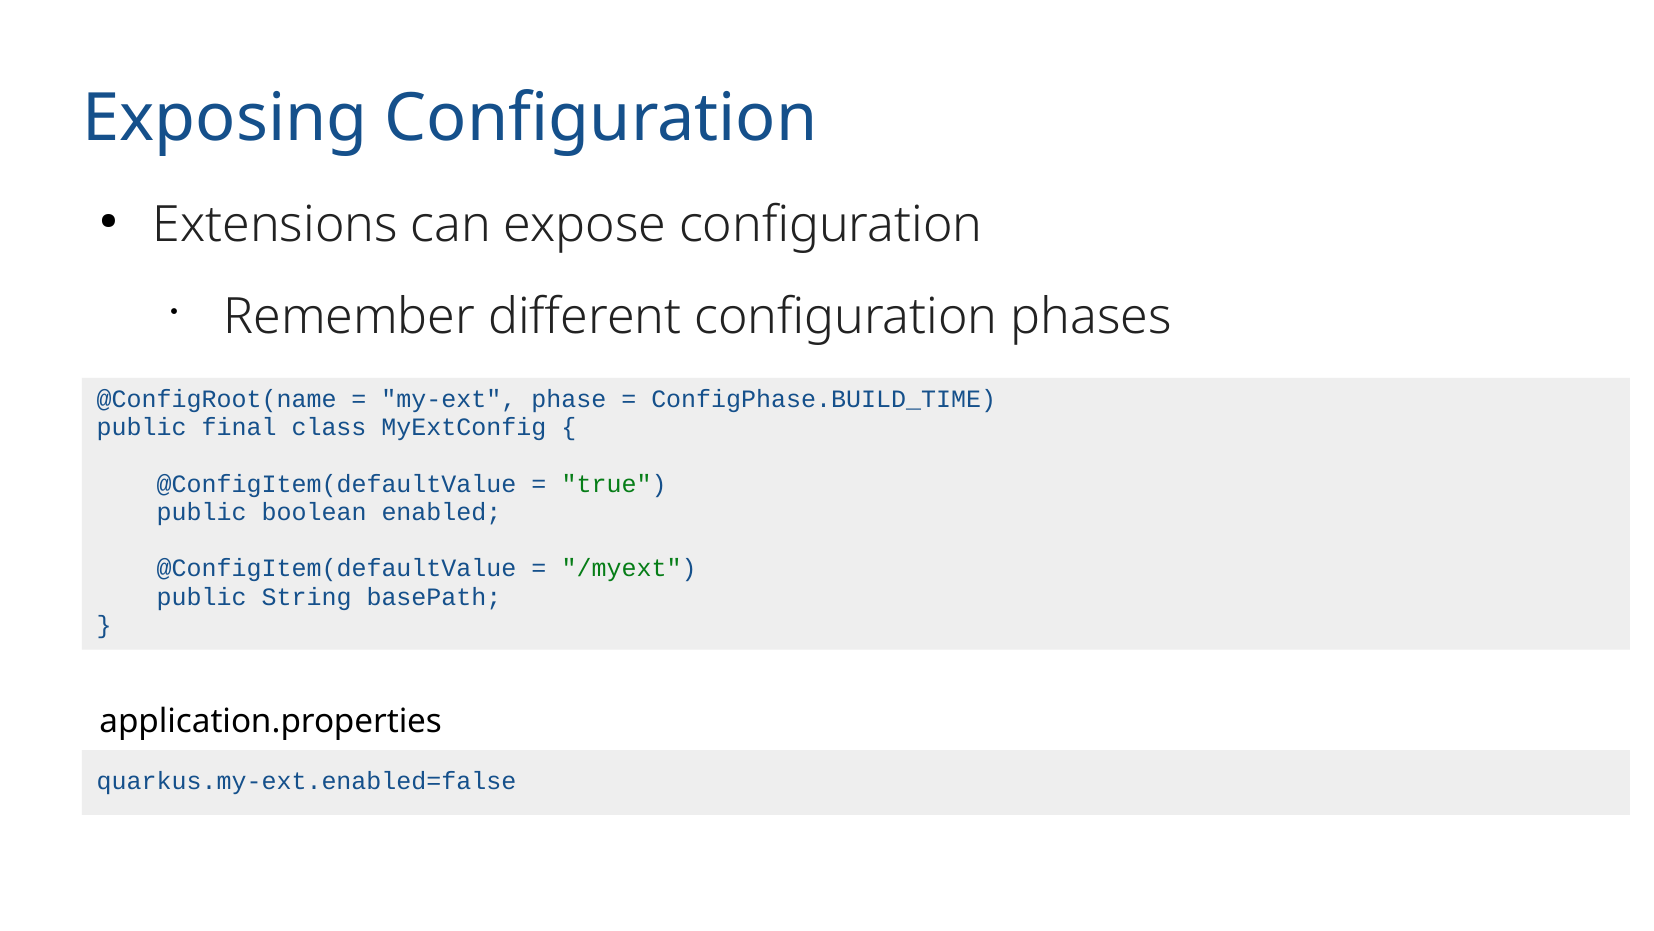

# Exposing Configuration
Extensions can expose configuration
Remember different configuration phases
@ConfigRoot(name = "my-ext", phase = ConfigPhase.BUILD_TIME)
public final class MyExtConfig {
 @ConfigItem(defaultValue = "true")
 public boolean enabled;
 @ConfigItem(defaultValue = "/myext")
 public String basePath;
}
application.properties
quarkus.my-ext.enabled=false